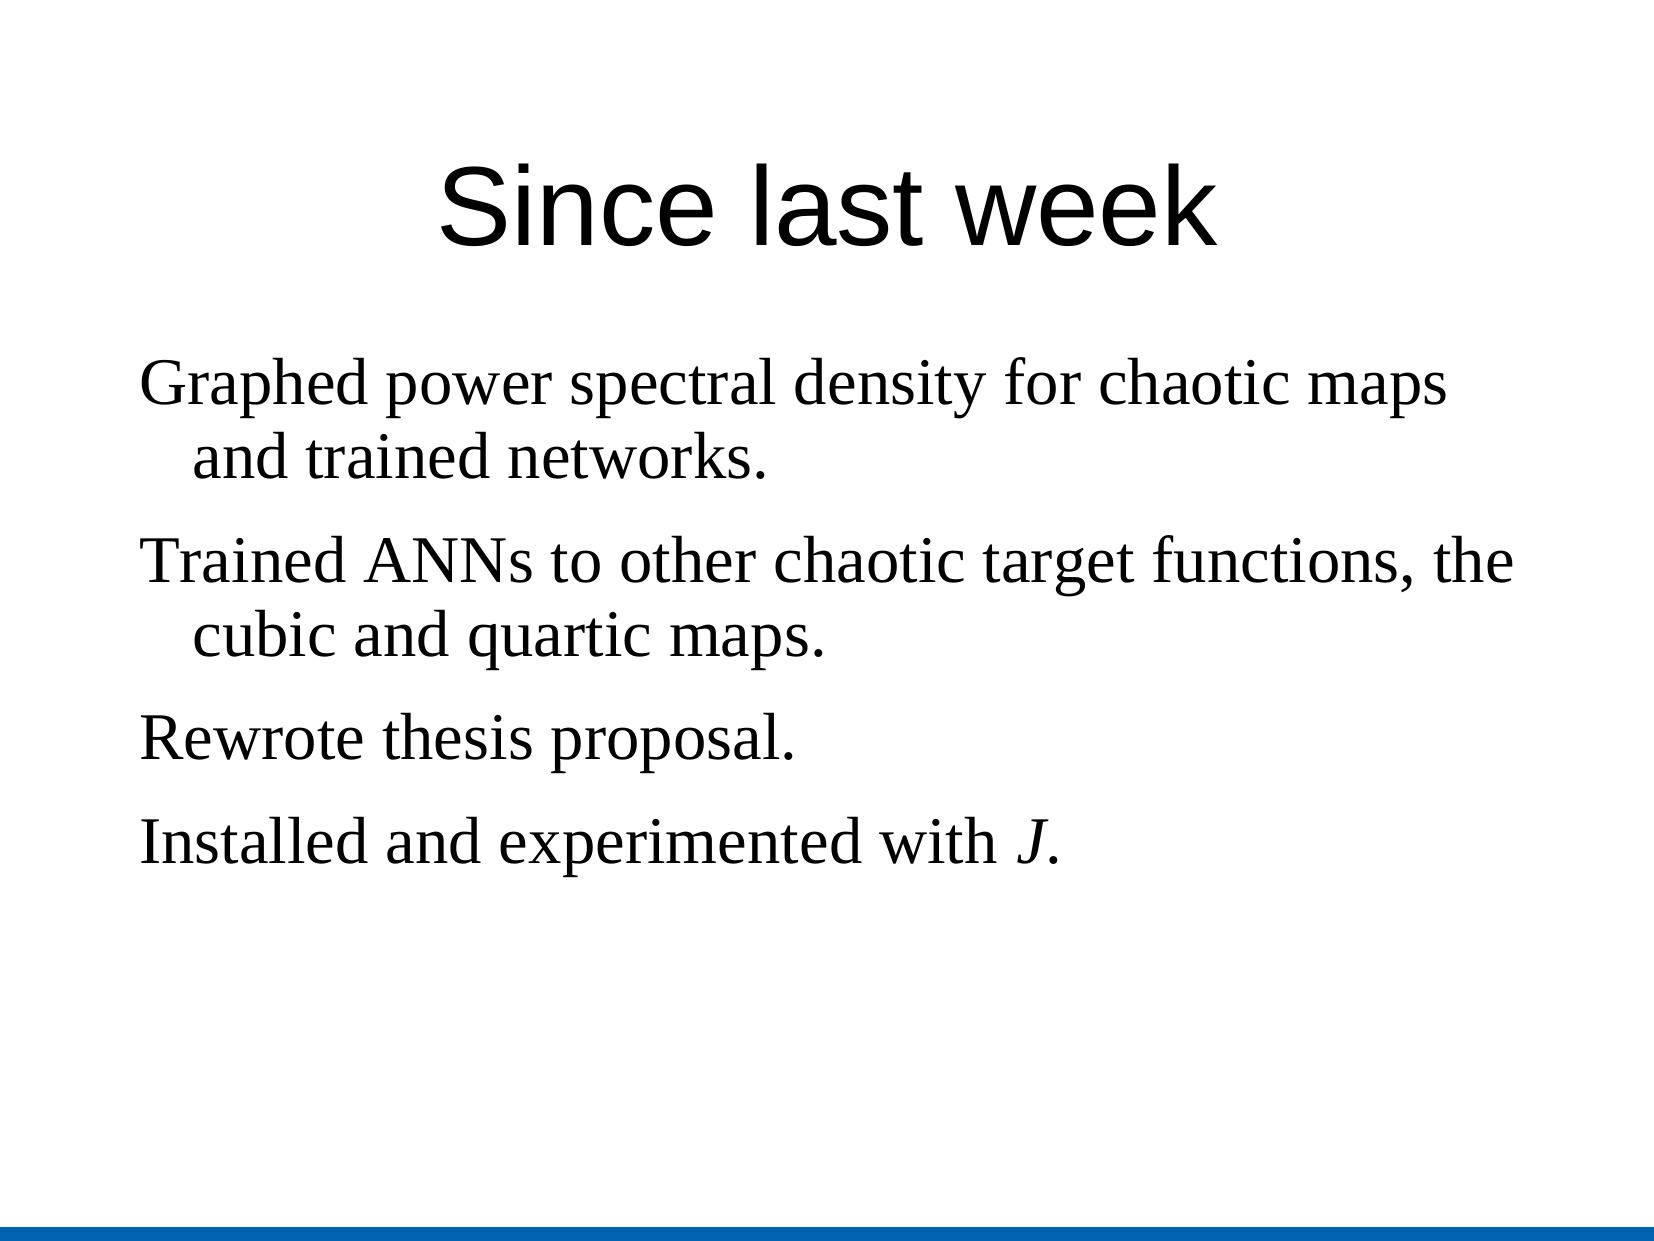

# Since last week
Graphed power spectral density for chaotic maps and trained networks.
Trained ANNs to other chaotic target functions, the cubic and quartic maps.
Rewrote thesis proposal.
Installed and experimented with J.